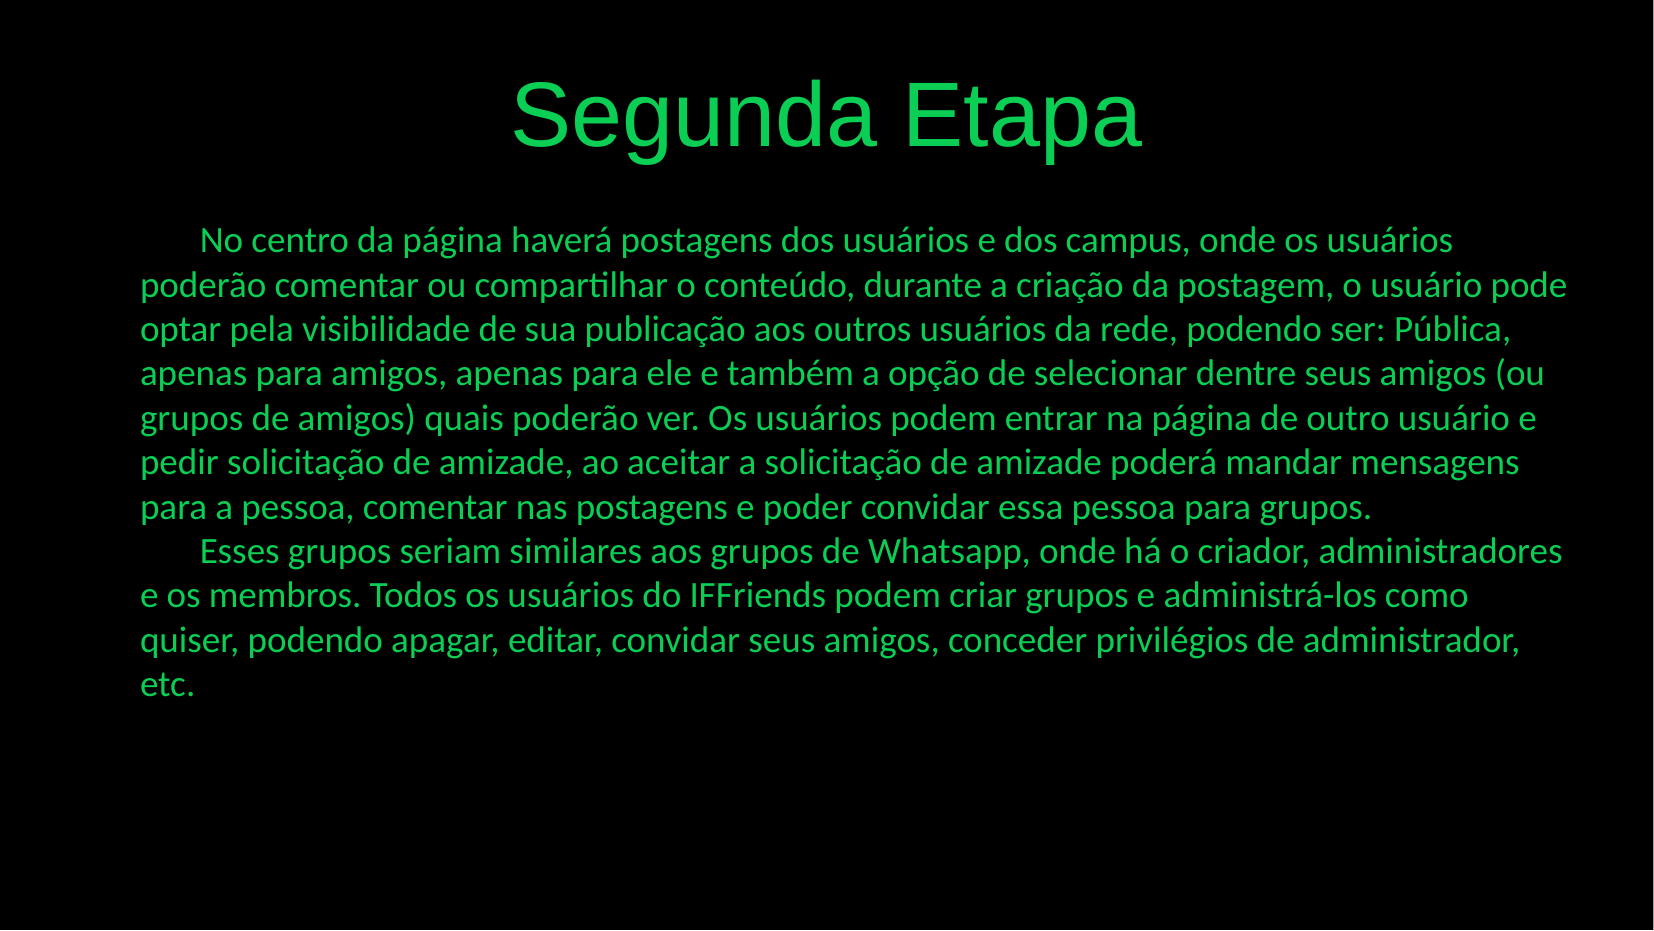

# Segunda Etapa
No centro da página haverá postagens dos usuários e dos campus, onde os usuários poderão comentar ou compartilhar o conteúdo, durante a criação da postagem, o usuário pode optar pela visibilidade de sua publicação aos outros usuários da rede, podendo ser: Pública, apenas para amigos, apenas para ele e também a opção de selecionar dentre seus amigos (ou grupos de amigos) quais poderão ver. Os usuários podem entrar na página de outro usuário e pedir solicitação de amizade, ao aceitar a solicitação de amizade poderá mandar mensagens para a pessoa, comentar nas postagens e poder convidar essa pessoa para grupos.
Esses grupos seriam similares aos grupos de Whatsapp, onde há o criador, administradores e os membros. Todos os usuários do IFFriends podem criar grupos e administrá-los como quiser, podendo apagar, editar, convidar seus amigos, conceder privilégios de administrador, etc.